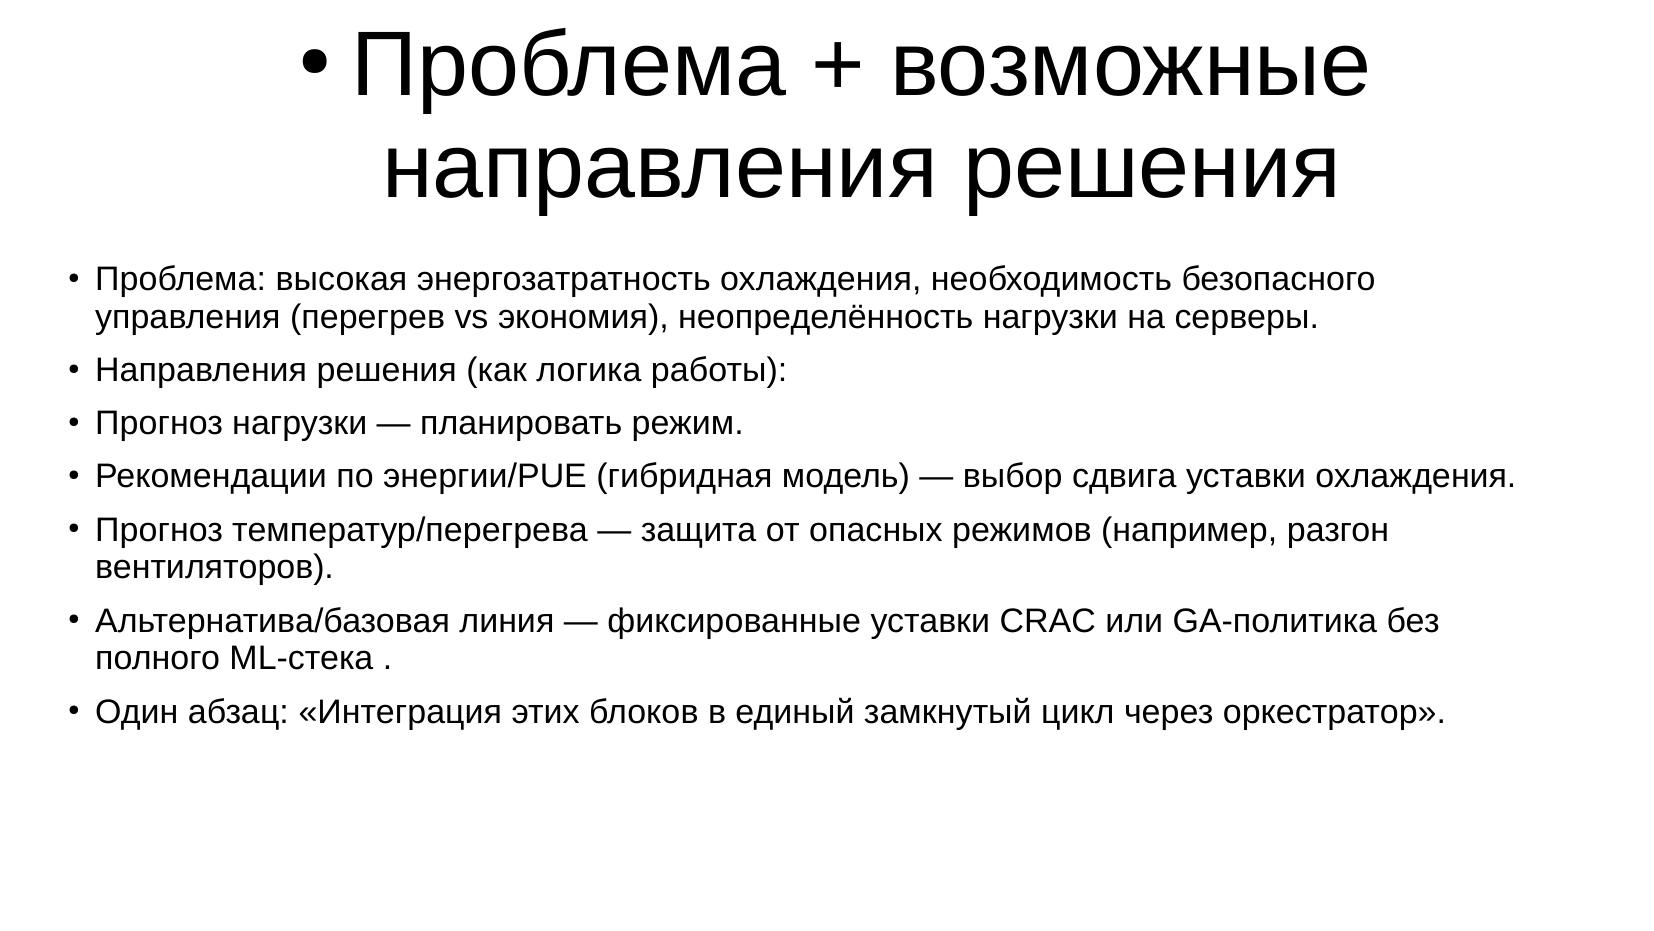

# Проблема + возможные направления решения
Проблема: высокая энергозатратность охлаждения, необходимость безопасного управления (перегрев vs экономия), неопределённость нагрузки на серверы.
Направления решения (как логика работы):
Прогноз нагрузки — планировать режим.
Рекомендации по энергии/PUE (гибридная модель) — выбор сдвига уставки охлаждения.
Прогноз температур/перегрева — защита от опасных режимов (например, разгон вентиляторов).
Альтернатива/базовая линия — фиксированные уставки CRAC или GA-политика без полного ML-стека .
Один абзац: «Интеграция этих блоков в единый замкнутый цикл через оркестратор».